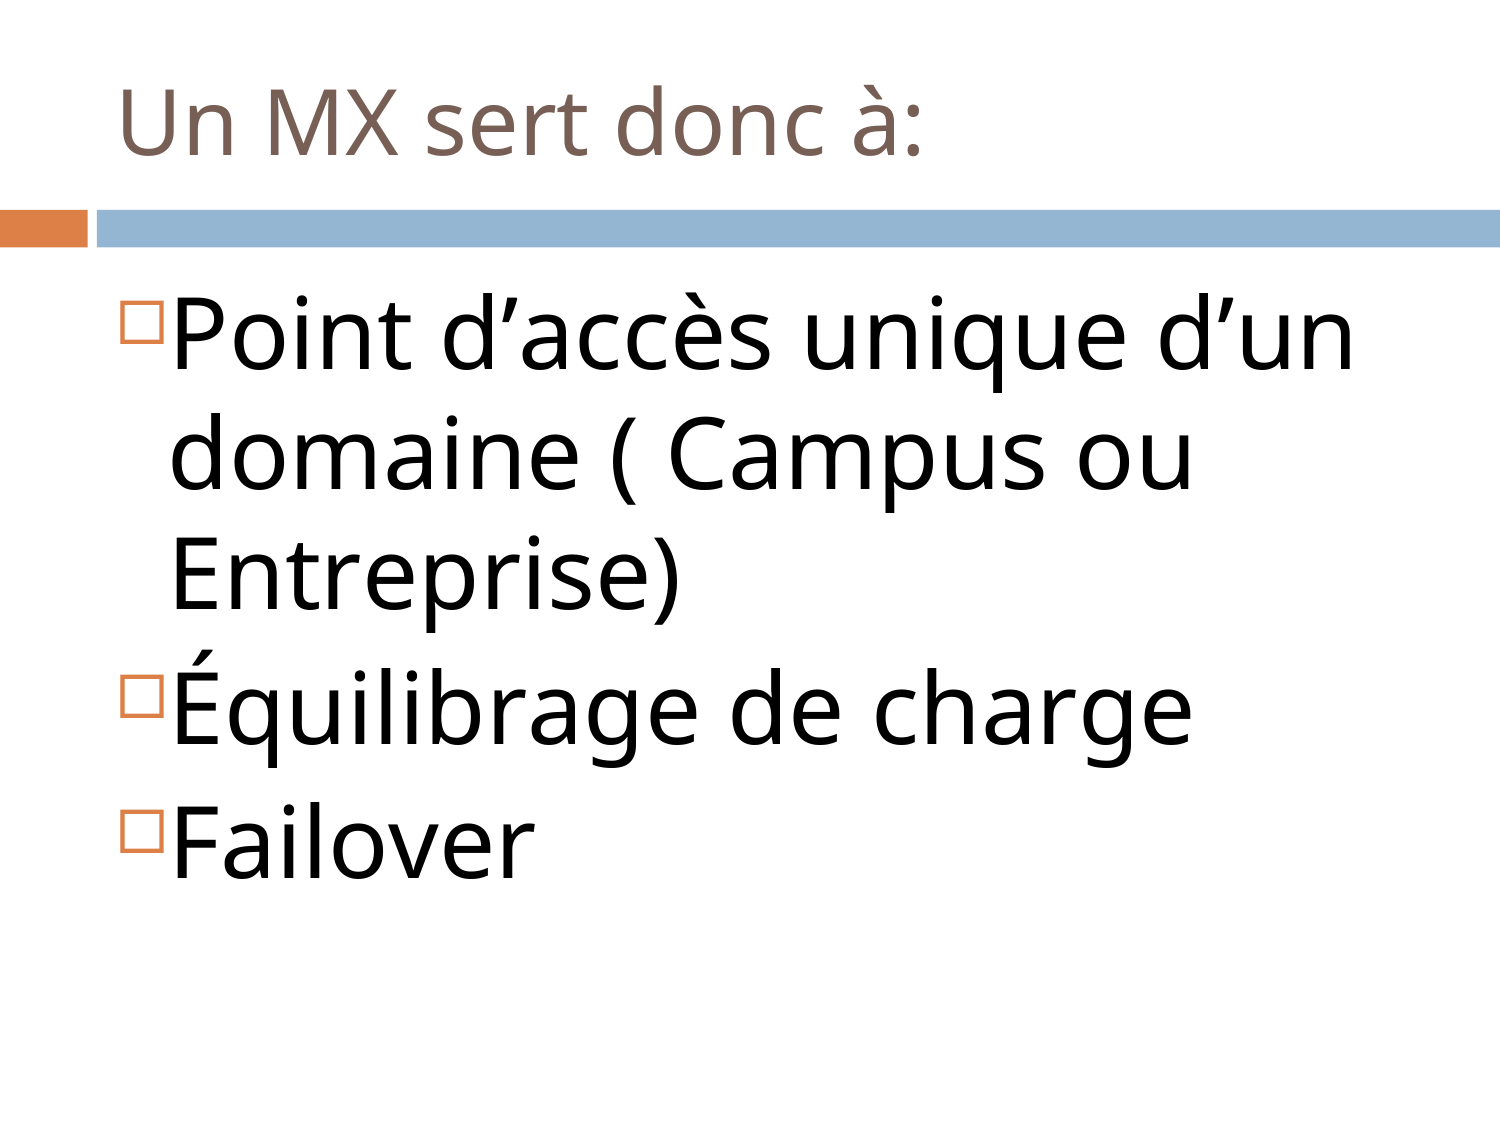

# Un MX sert donc à:
Point d’accès unique d’un domaine ( Campus ou Entreprise)
Équilibrage de charge
Failover